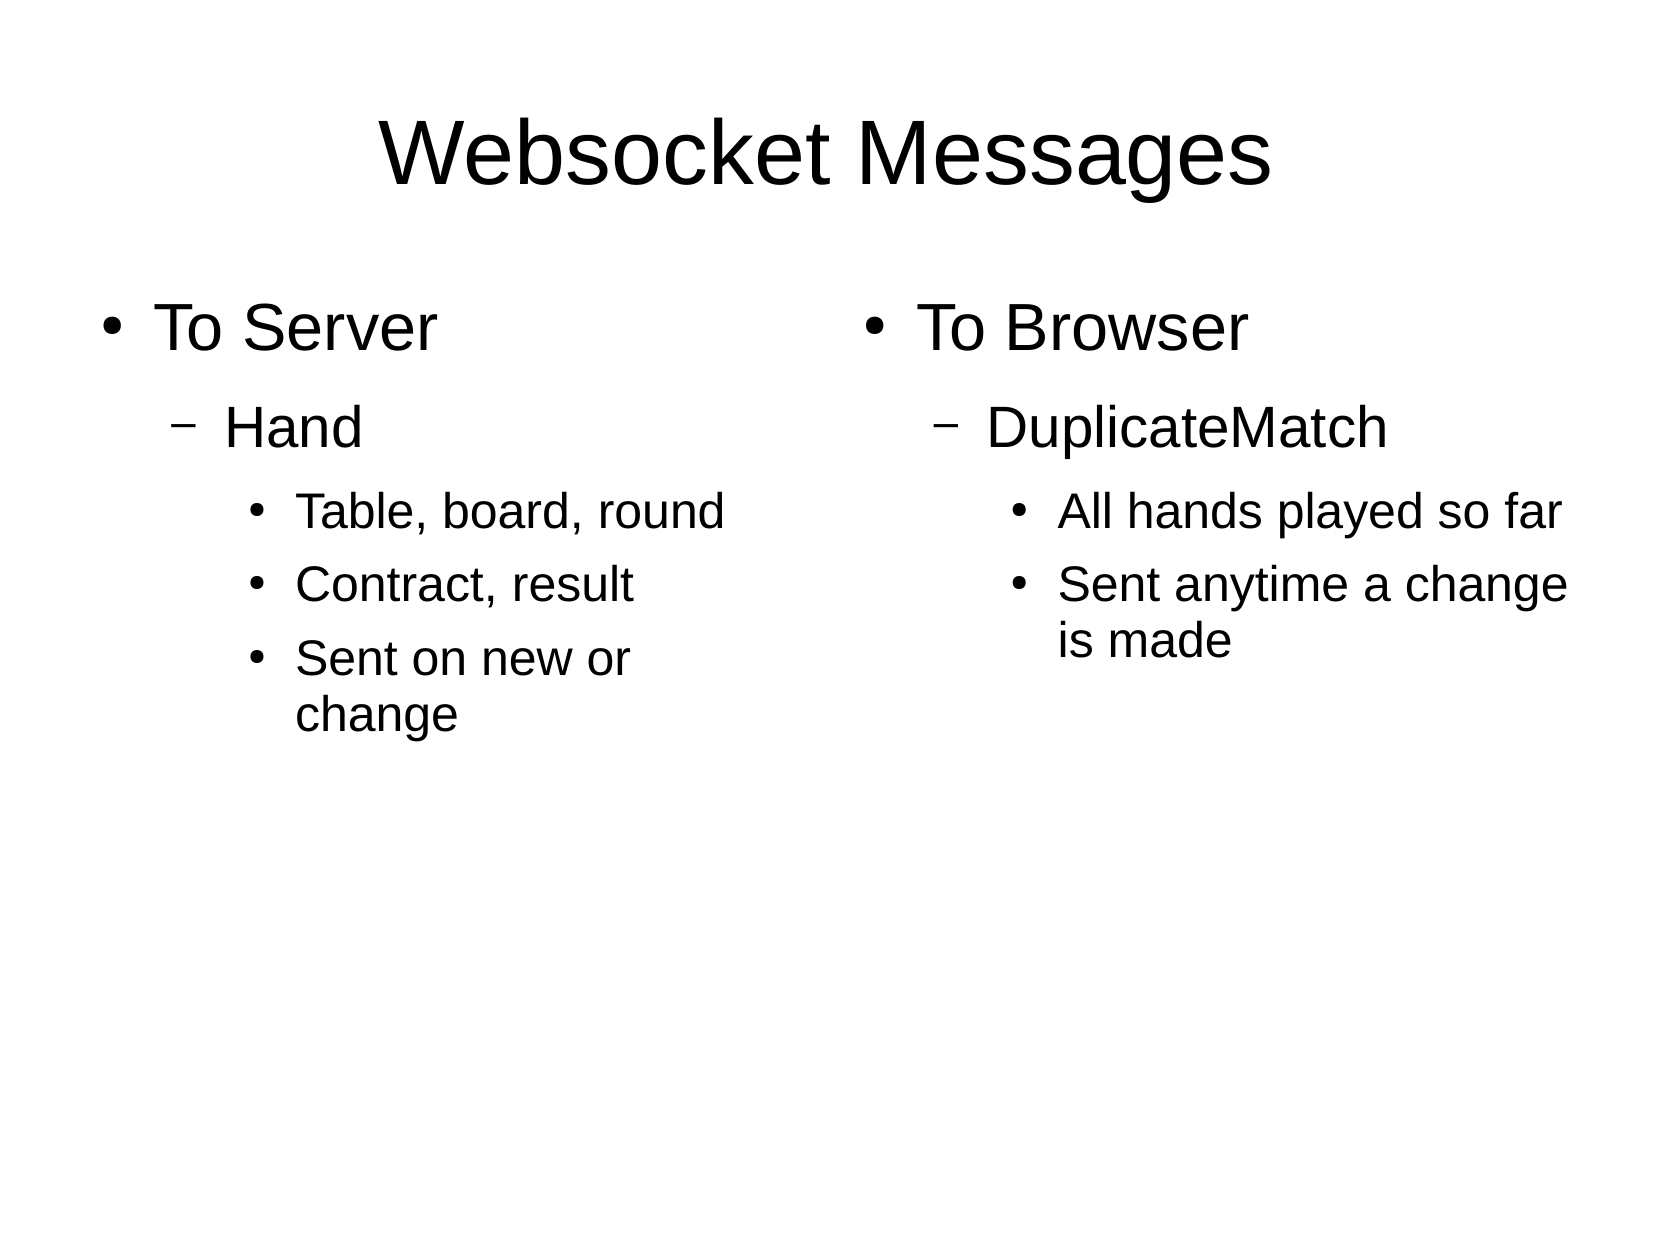

# Websocket Messages
To Server
Hand
Table, board, round
Contract, result
Sent on new or change
To Browser
DuplicateMatch
All hands played so far
Sent anytime a change is made